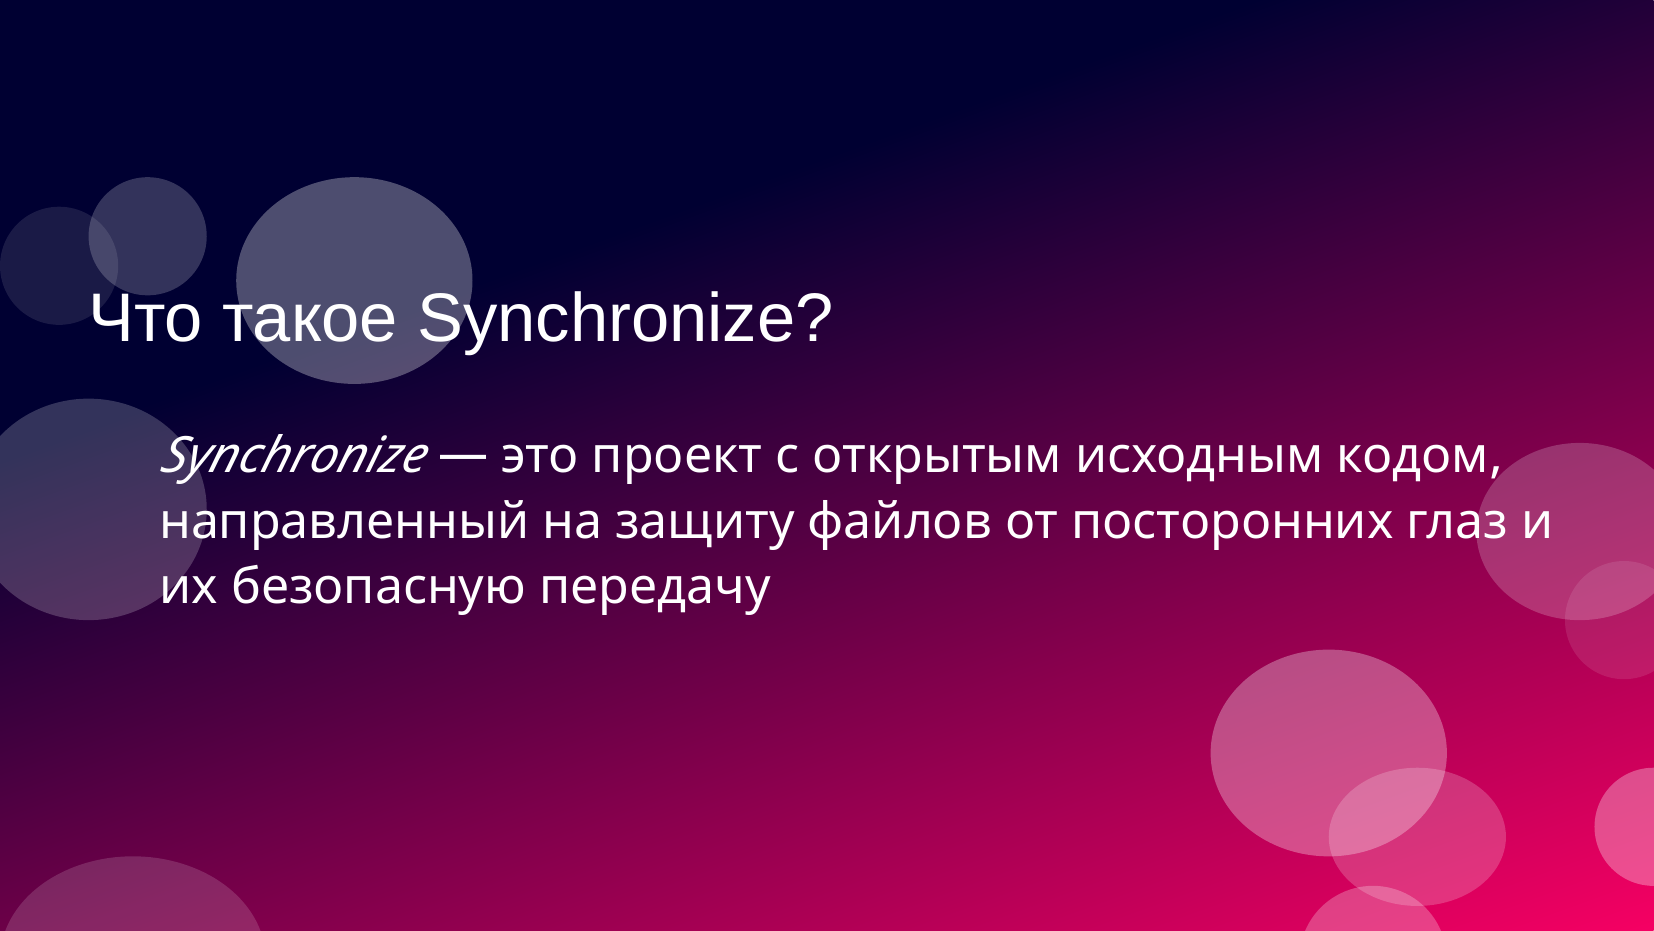

# Что такое Synchronize?
Synchronize — это проект с открытым исходным кодом, направленный на защиту файлов от посторонних глаз и их безопасную передачу